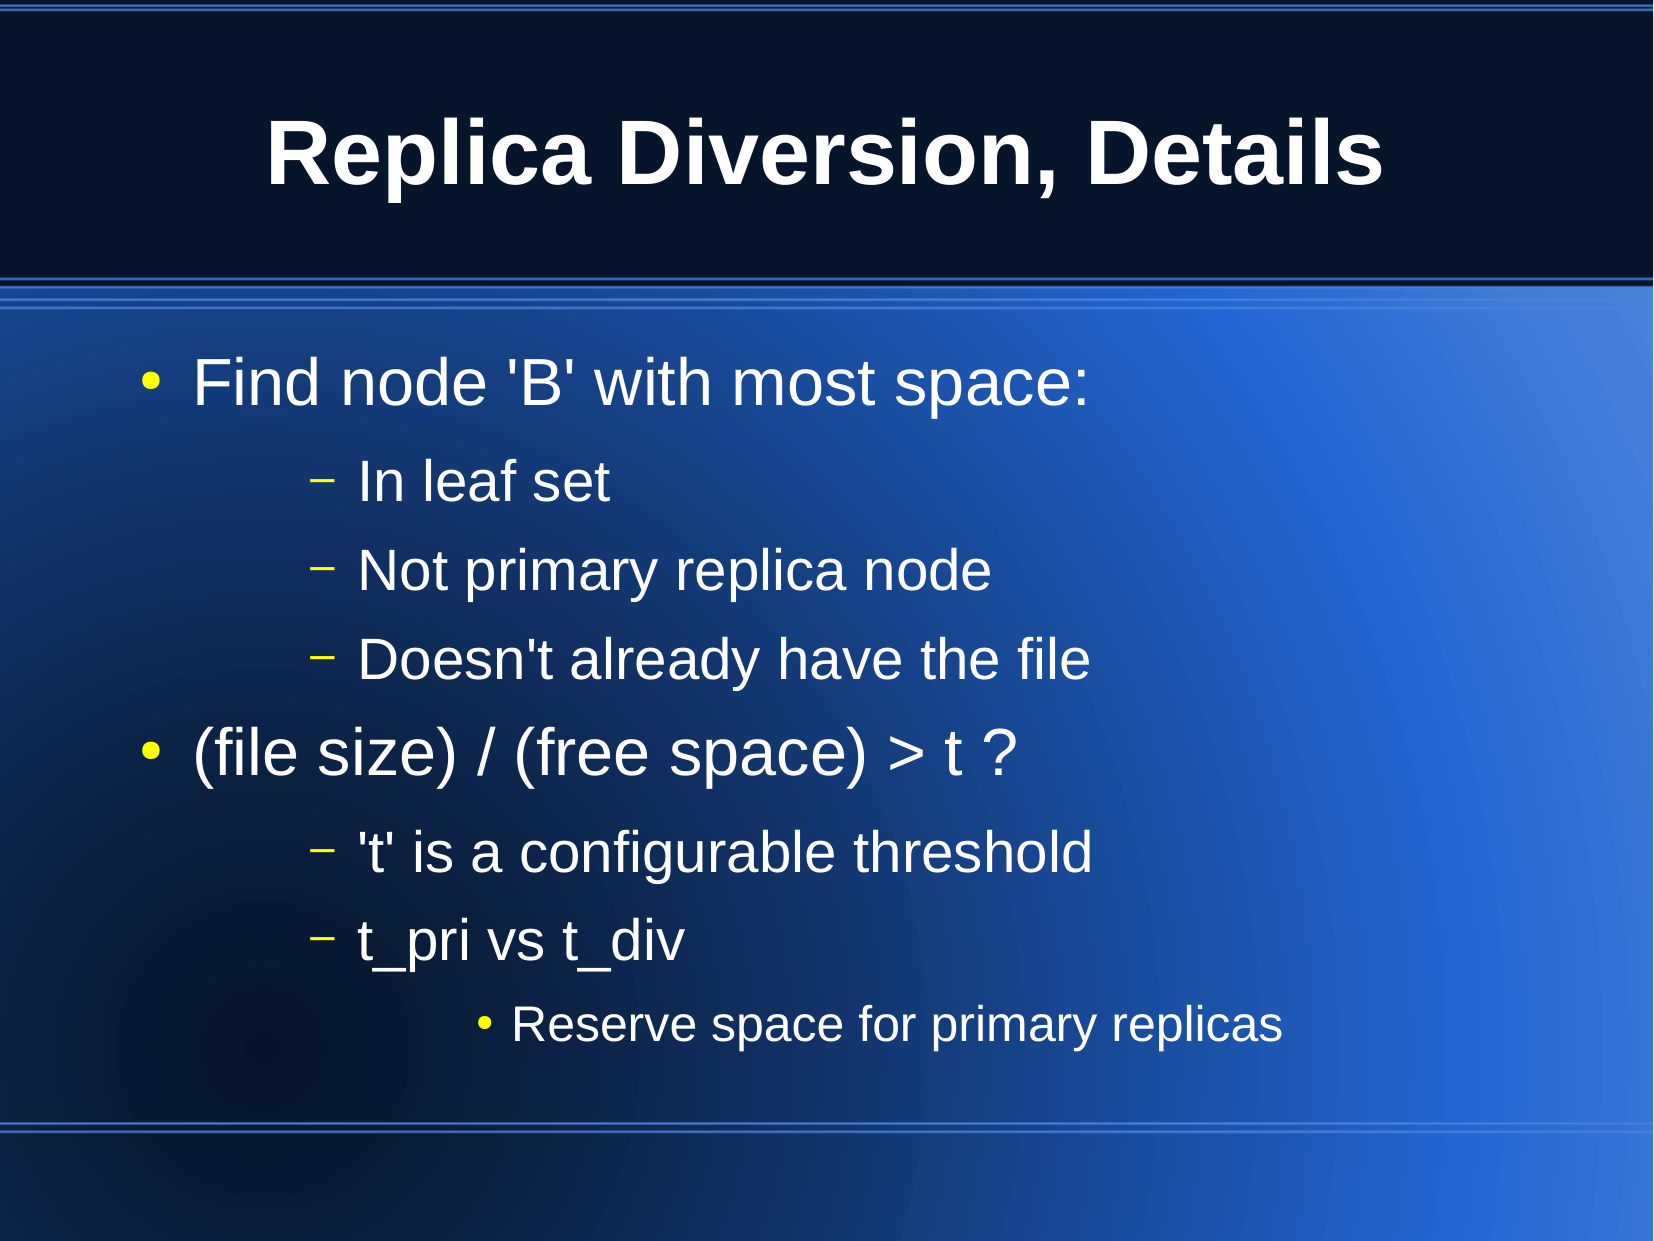

# Replica Diversion, Details
Find node 'B' with most space:
In leaf set
Not primary replica node
Doesn't already have the file
(file size) / (free space) > t ?
't' is a configurable threshold
t_pri vs t_div
Reserve space for primary replicas